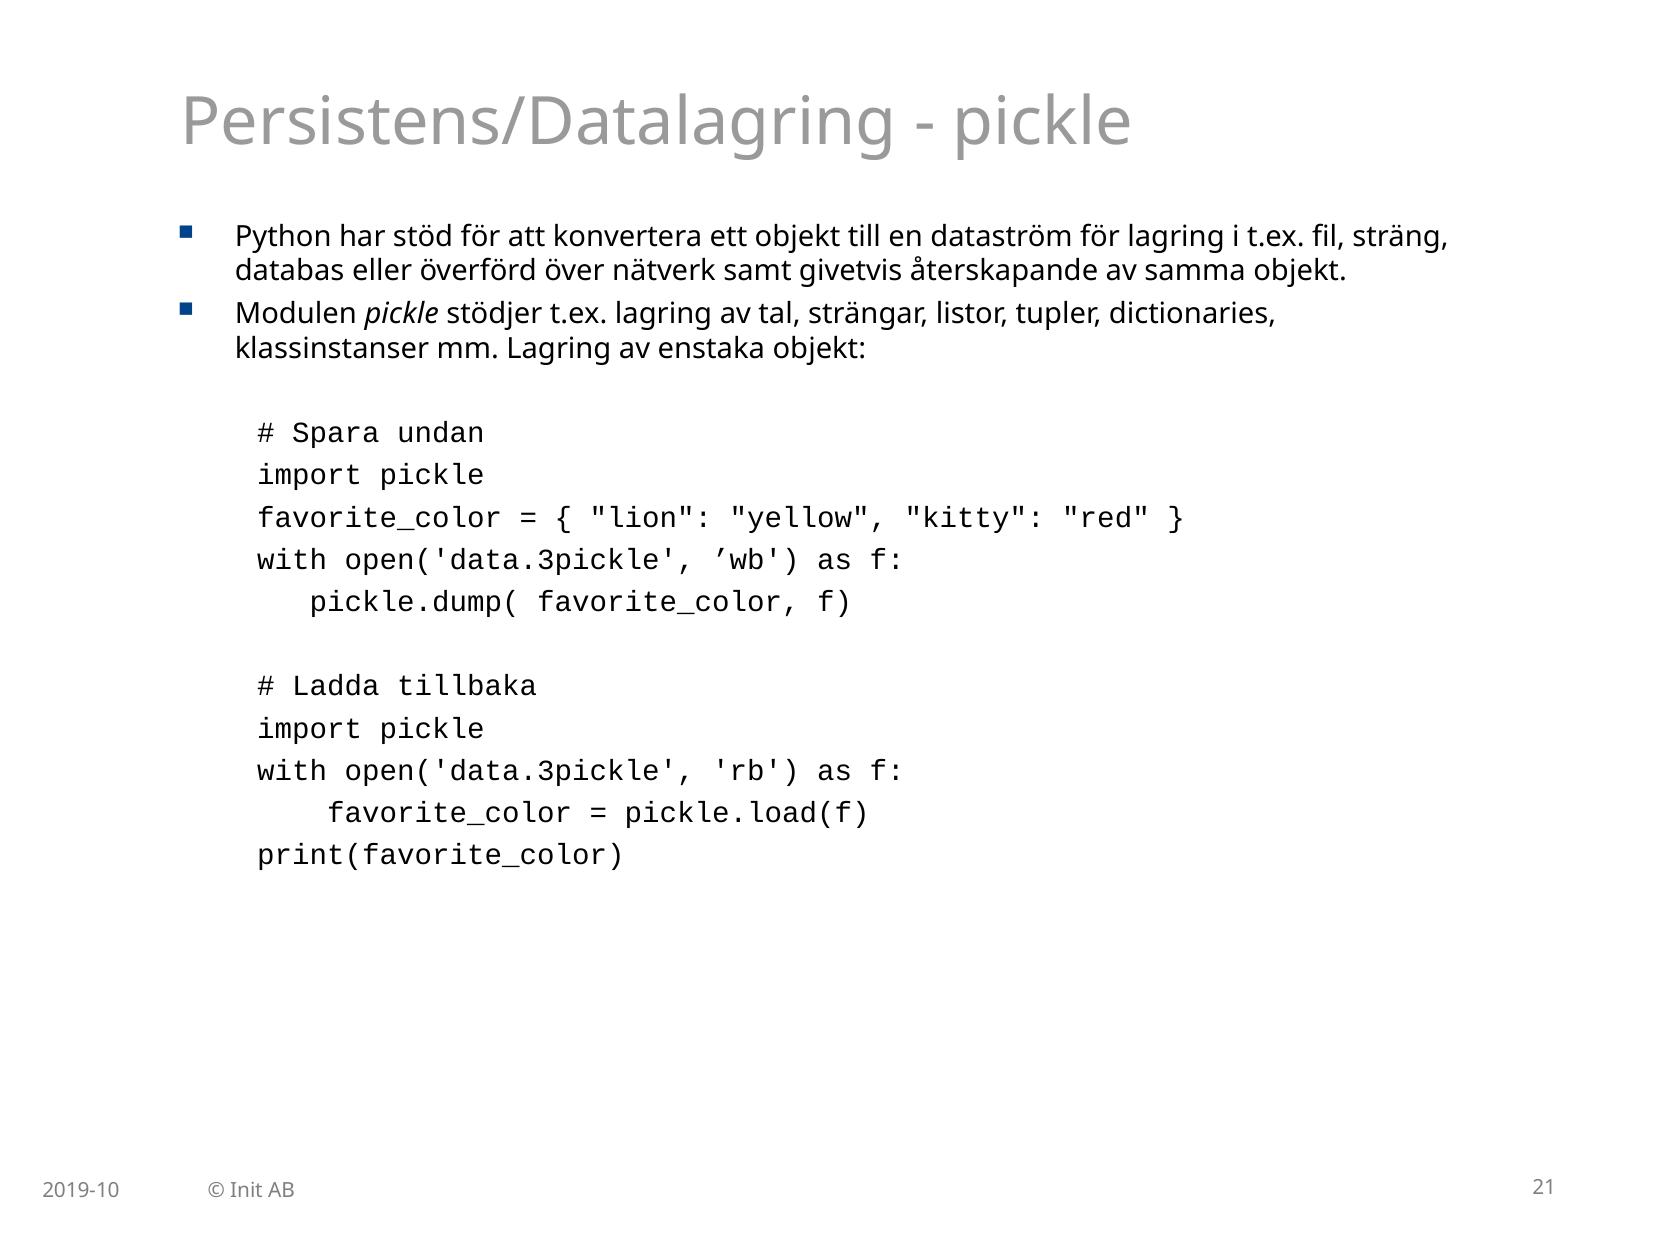

Persistens/Datalagring - pickle
Python har stöd för att konvertera ett objekt till en dataström för lagring i t.ex. fil, sträng, databas eller överförd över nätverk samt givetvis återskapande av samma objekt.
Modulen pickle stödjer t.ex. lagring av tal, strängar, listor, tupler, dictionaries, klassinstanser mm. Lagring av enstaka objekt:
# Spara undan
import pickle
favorite_color = { "lion": "yellow", "kitty": "red" }
with open('data.3pickle', ’wb') as f:
 pickle.dump( favorite_color, f)
# Ladda tillbaka
import pickle
with open('data.3pickle', 'rb') as f:
 favorite_color = pickle.load(f)
print(favorite_color)
2019-10
© Init AB